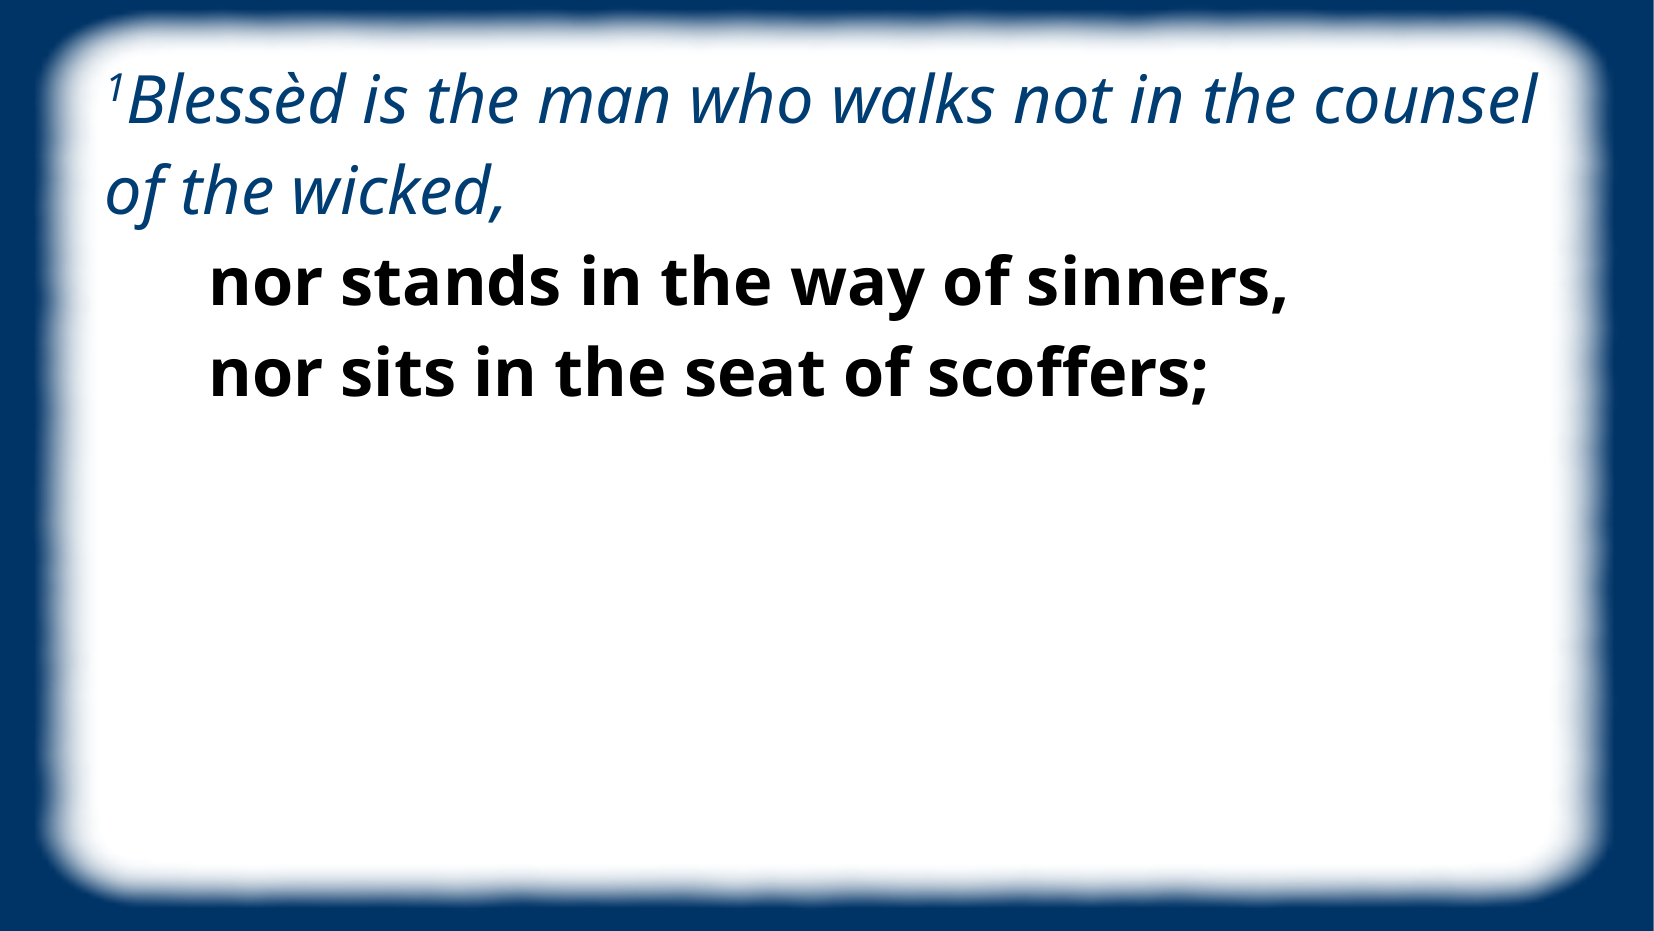

1Blessèd is the man who walks not in the counsel of the wicked,
 nor stands in the way of sinners,
 nor sits in the seat of scoffers;